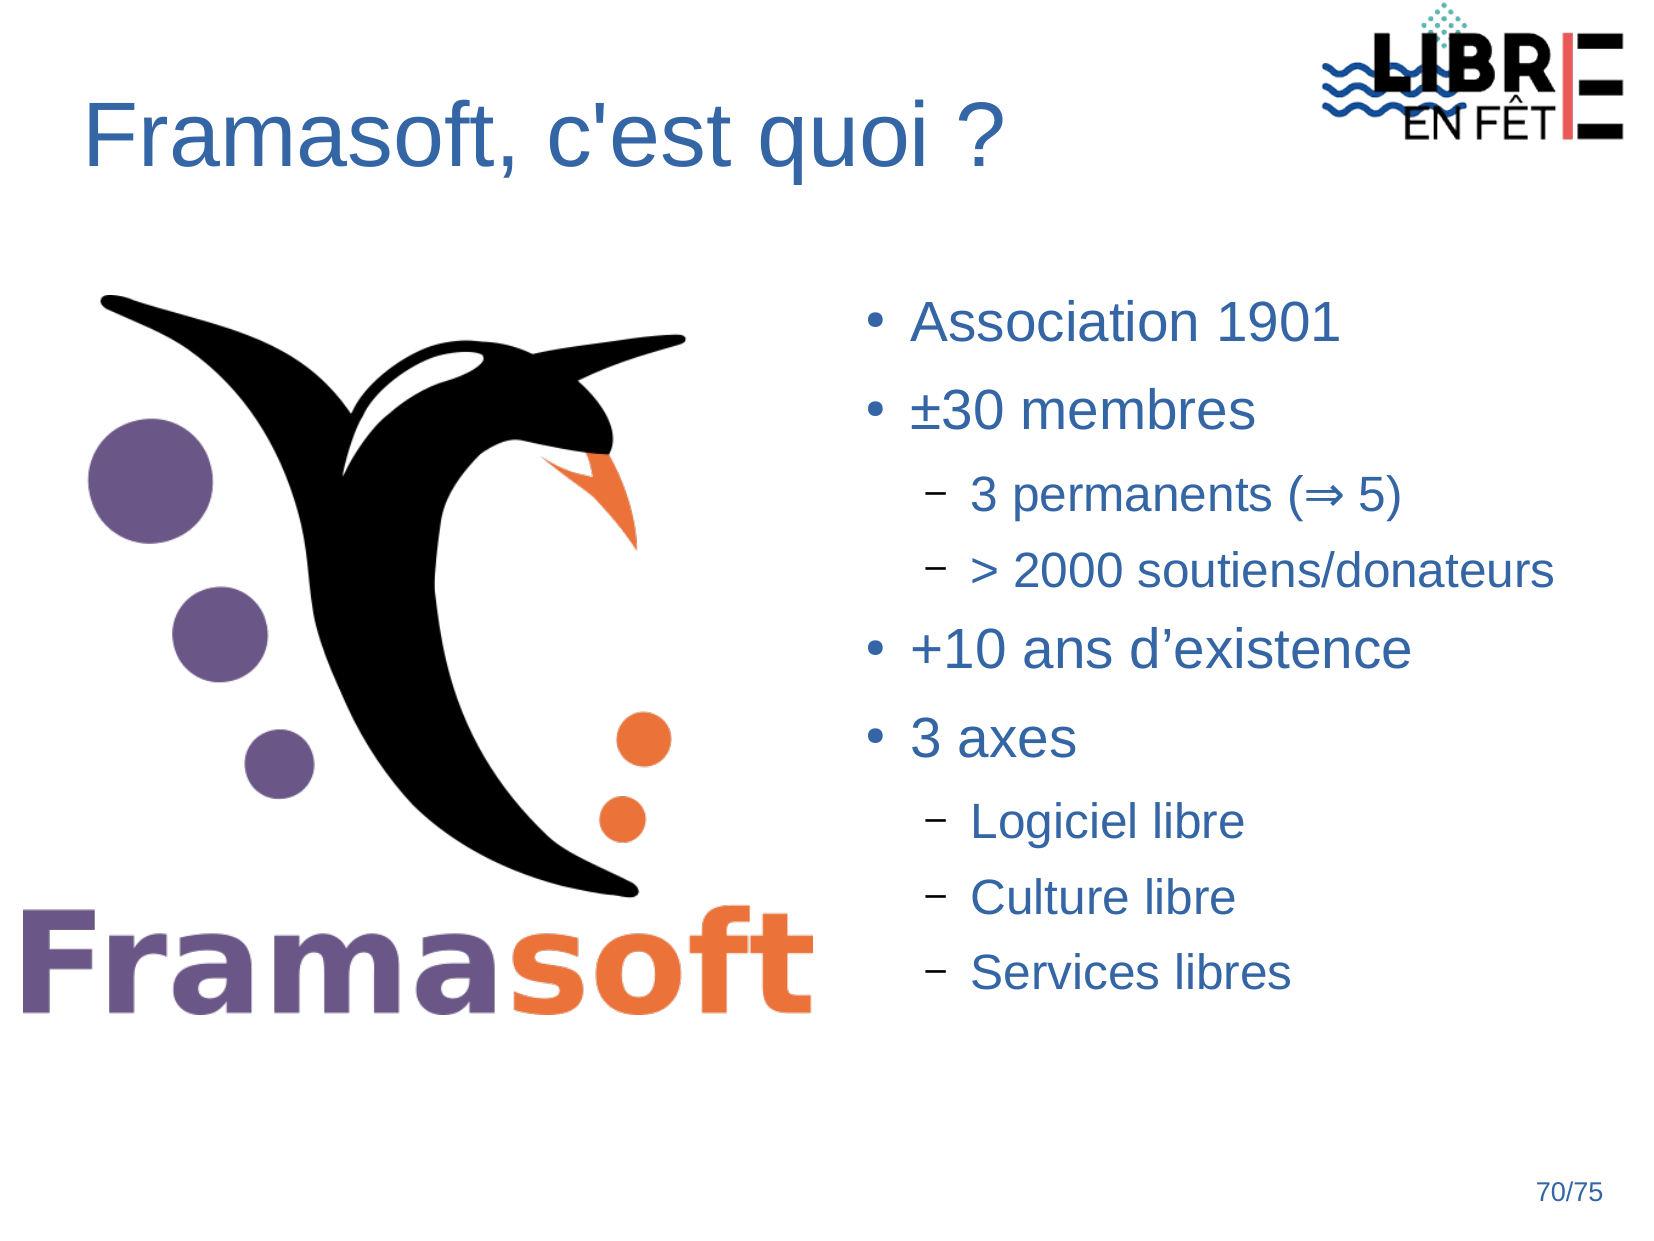

# Framasoft, c'est quoi ?
Association 1901
±30 membres
3 permanents (⇒ 5)
> 2000 soutiens/donateurs
+10 ans d’existence
3 axes
Logiciel libre
Culture libre
Services libres